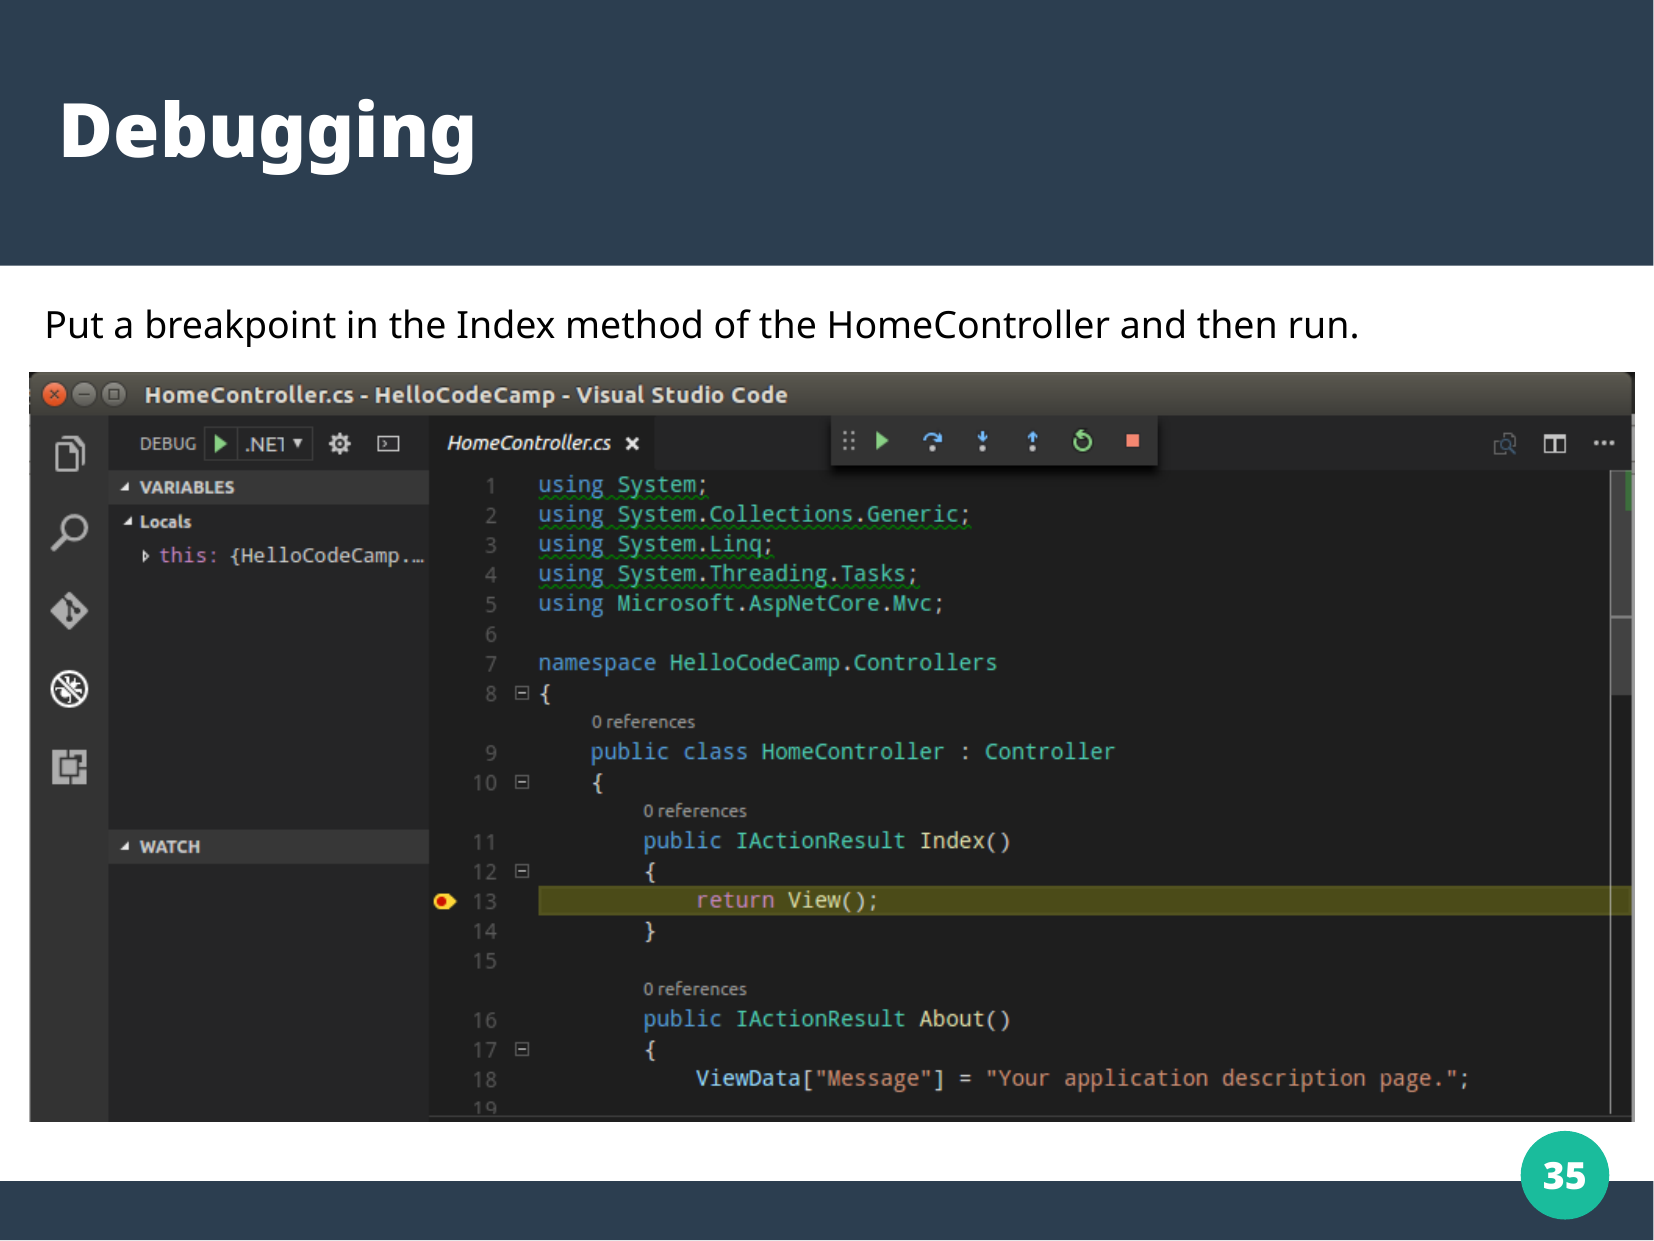

# Debugging
Put a breakpoint in the Index method of the HomeController and then run.
35